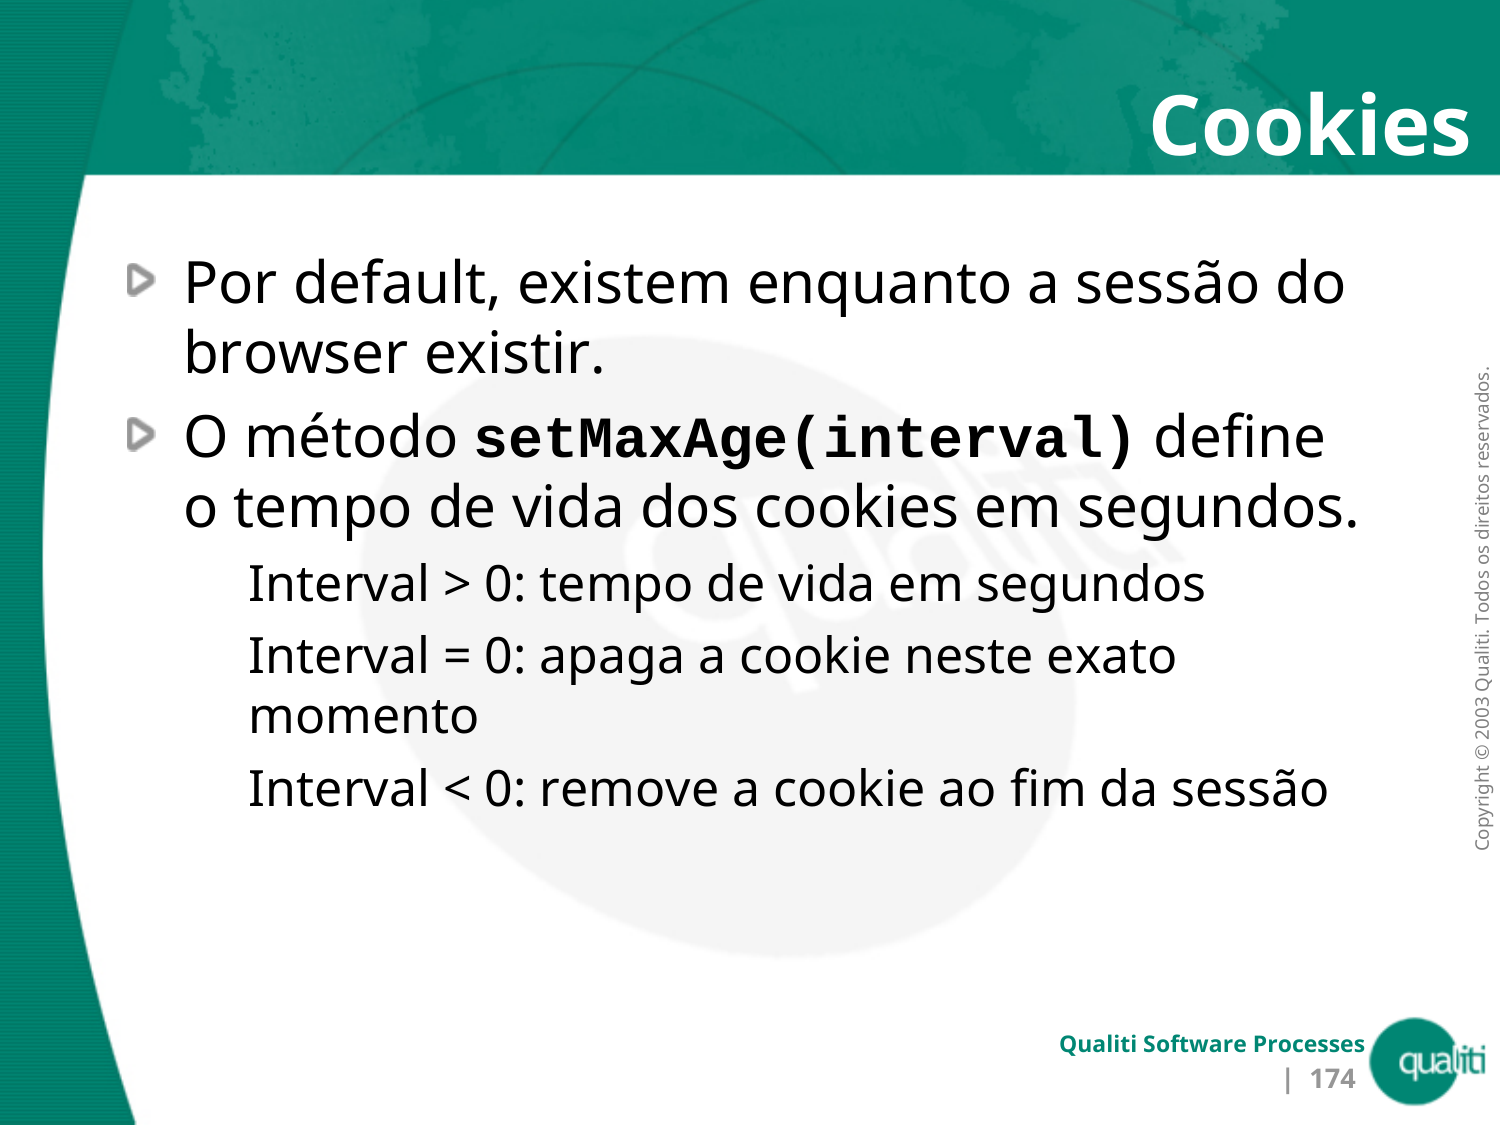

# Cookies
Por default, existem enquanto a sessão do browser existir.
O método setMaxAge(interval) define o tempo de vida dos cookies em segundos.
Interval > 0: tempo de vida em segundos
Interval = 0: apaga a cookie neste exato momento
Interval < 0: remove a cookie ao fim da sessão